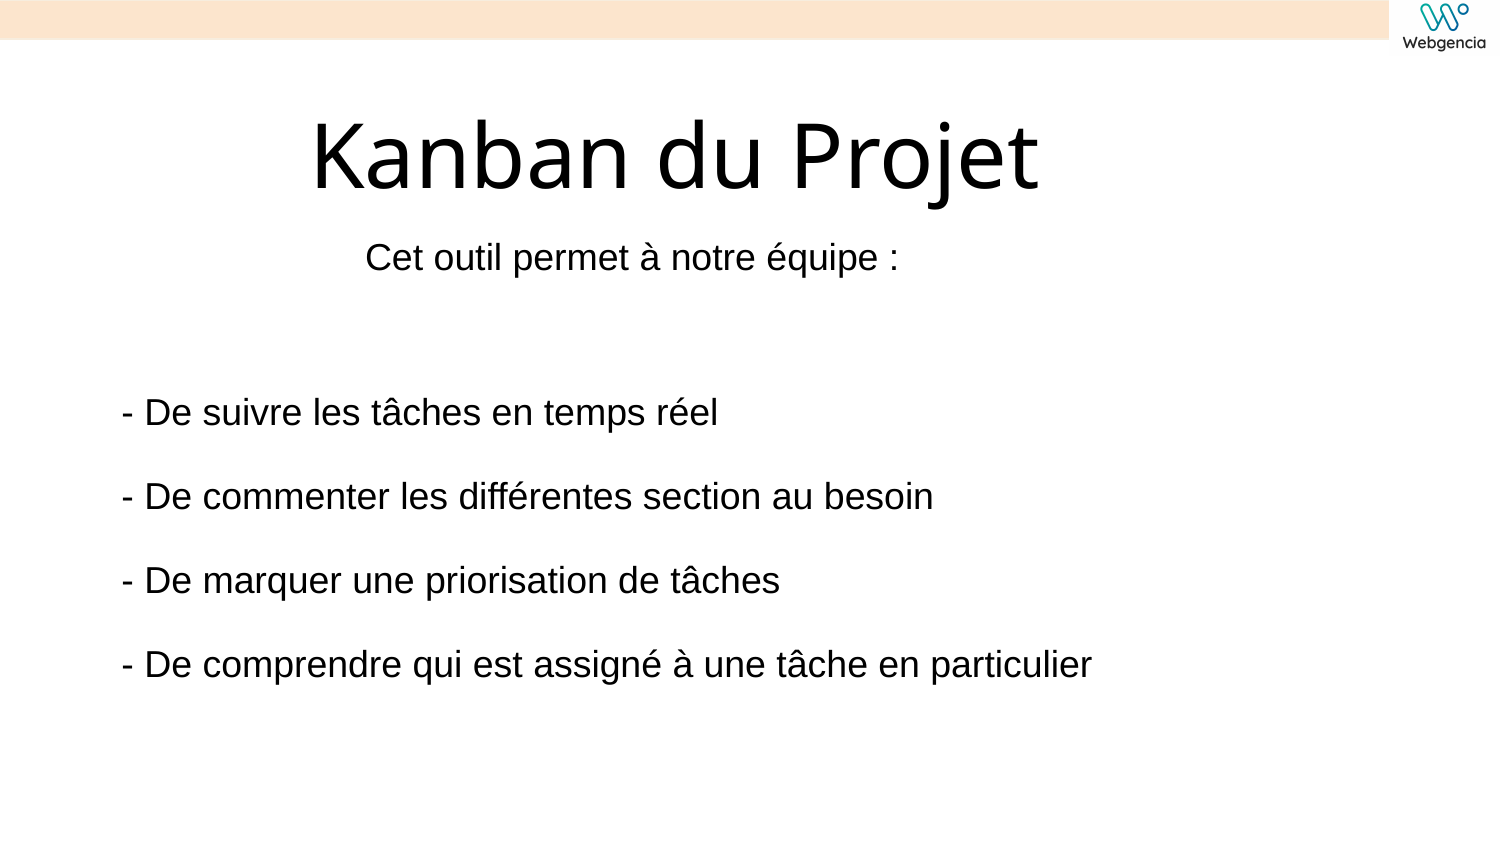

# Kanban du Projet
Cet outil permet à notre équipe :
- De suivre les tâches en temps réel
- De commenter les différentes section au besoin
- De marquer une priorisation de tâches
- De comprendre qui est assigné à une tâche en particulier